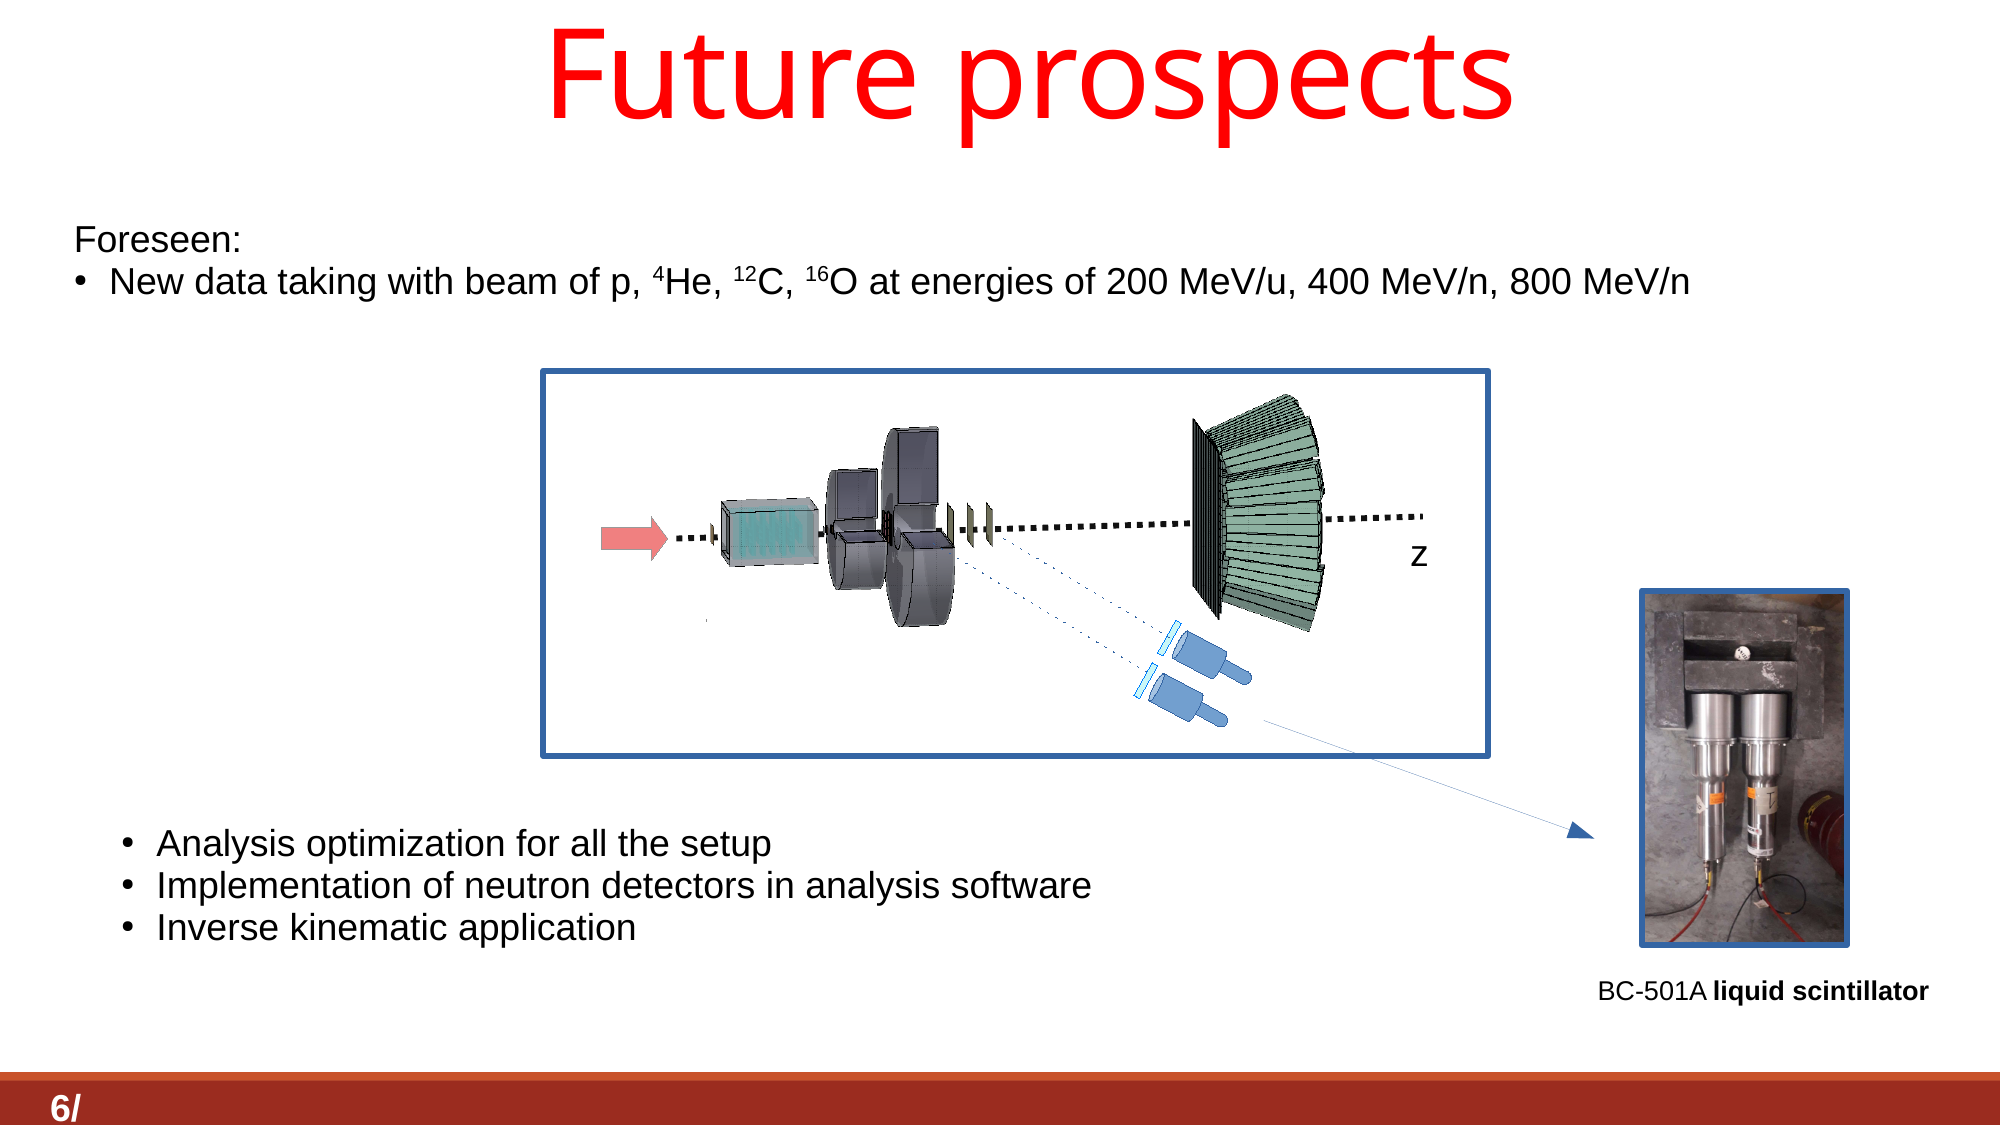

Future prospects
Foreseen:
New data taking with beam of p, 4He, 12C, 16O at energies of 200 MeV/u, 400 MeV/n, 800 MeV/n
z
Analysis optimization for all the setup
Implementation of neutron detectors in analysis software
Inverse kinematic application
BC-501A liquid scintillator
6/